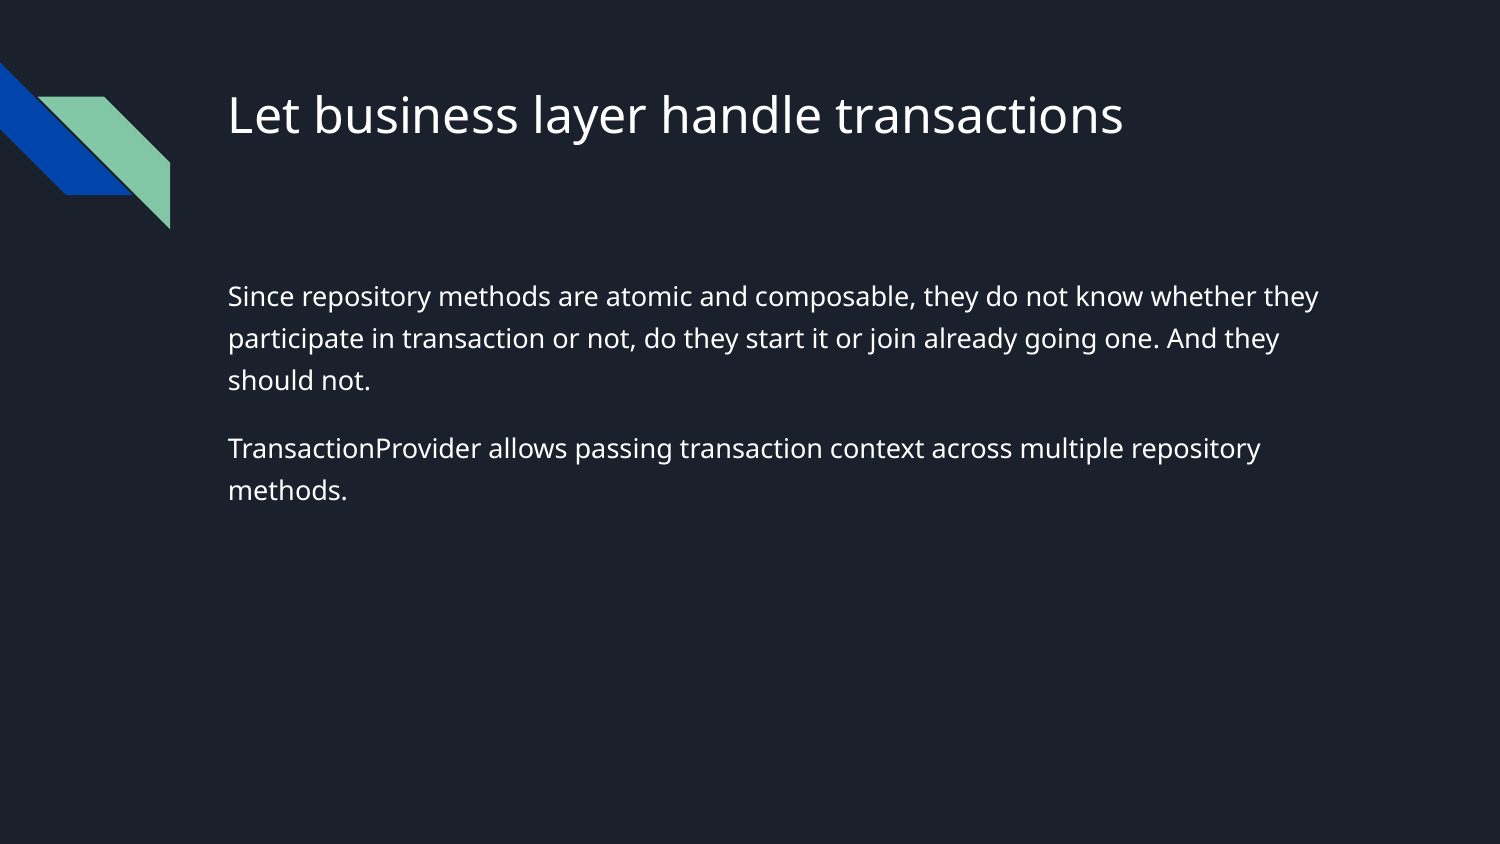

# Let business layer handle transactions
Since repository methods are atomic and composable, they do not know whether they participate in transaction or not, do they start it or join already going one. And they should not.
TransactionProvider allows passing transaction context across multiple repository methods.